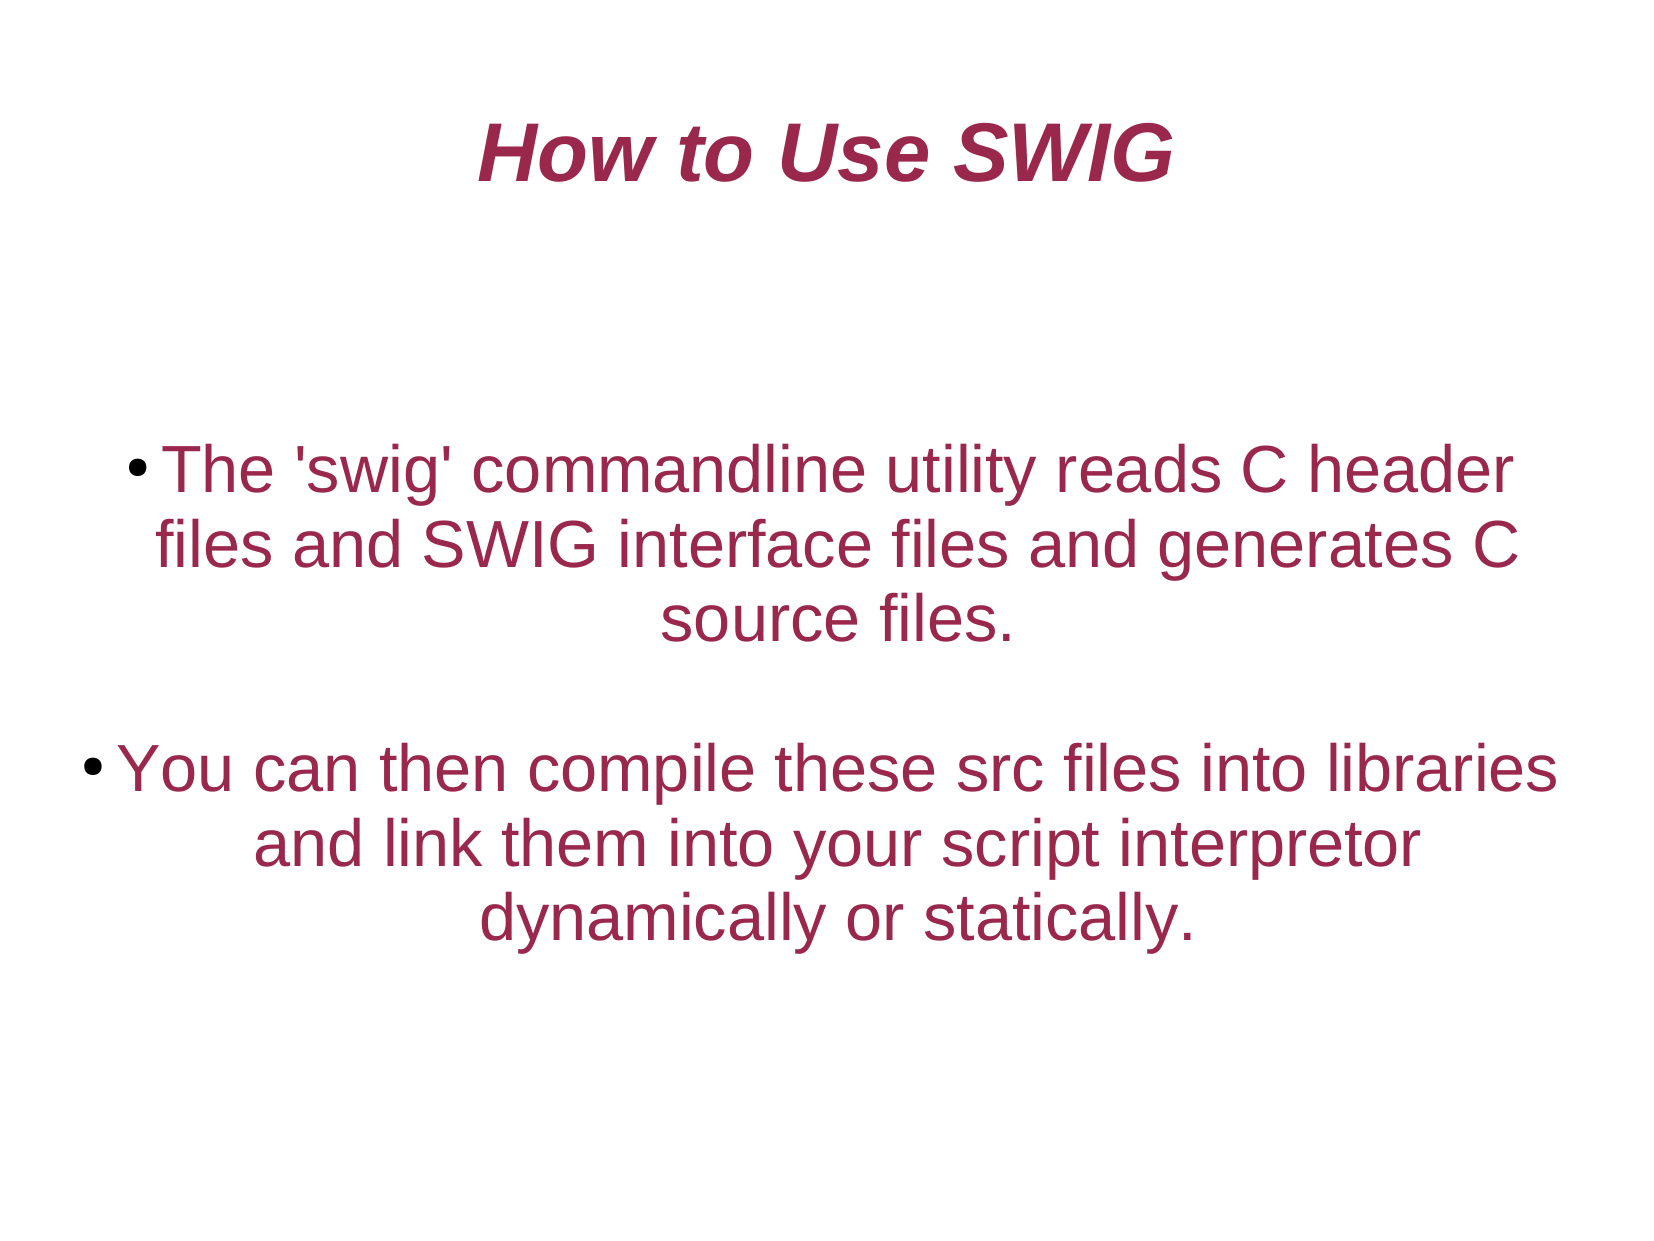

# How to Use SWIG
The 'swig' commandline utility reads C header files and SWIG interface files and generates C source files.
You can then compile these src files into libraries and link them into your script interpretor dynamically or statically.